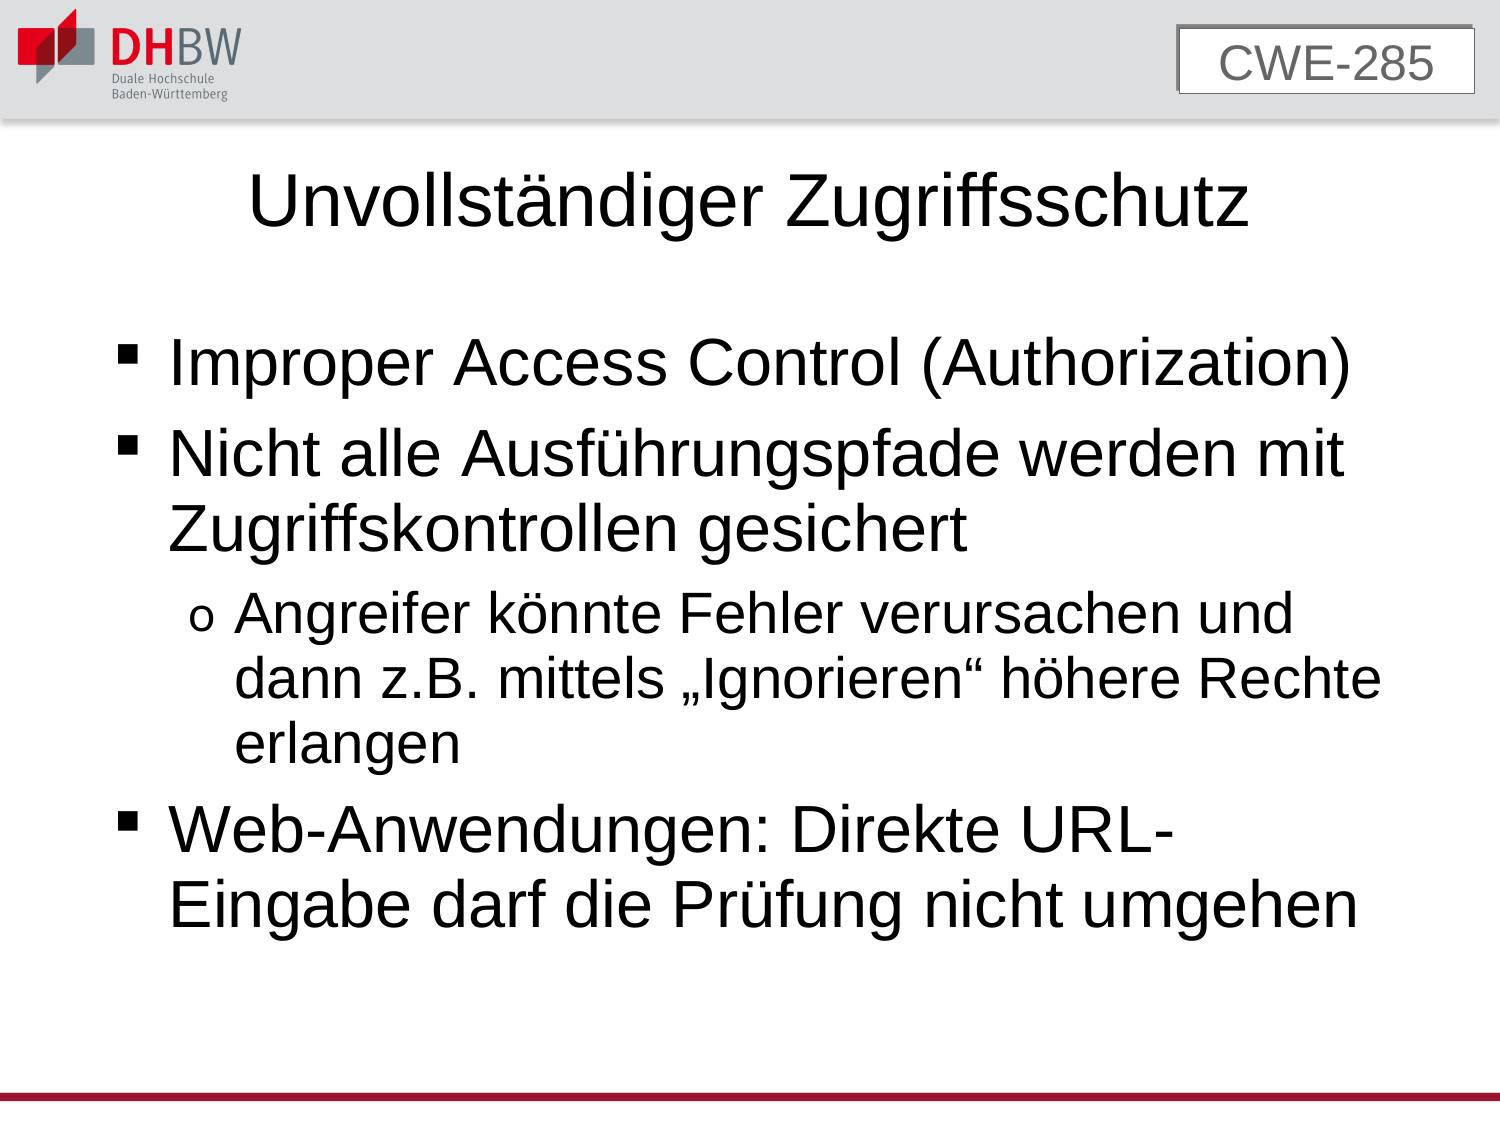

CWE-285
# Unvollständiger Zugriffsschutz
Improper Access Control (Authorization)
Nicht alle Ausführungspfade werden mit Zugriffskontrollen gesichert
Angreifer könnte Fehler verursachen und dann z.B. mittels „Ignorieren“ höhere Rechte erlangen
Web-Anwendungen: Direkte URL-Eingabe darf die Prüfung nicht umgehen